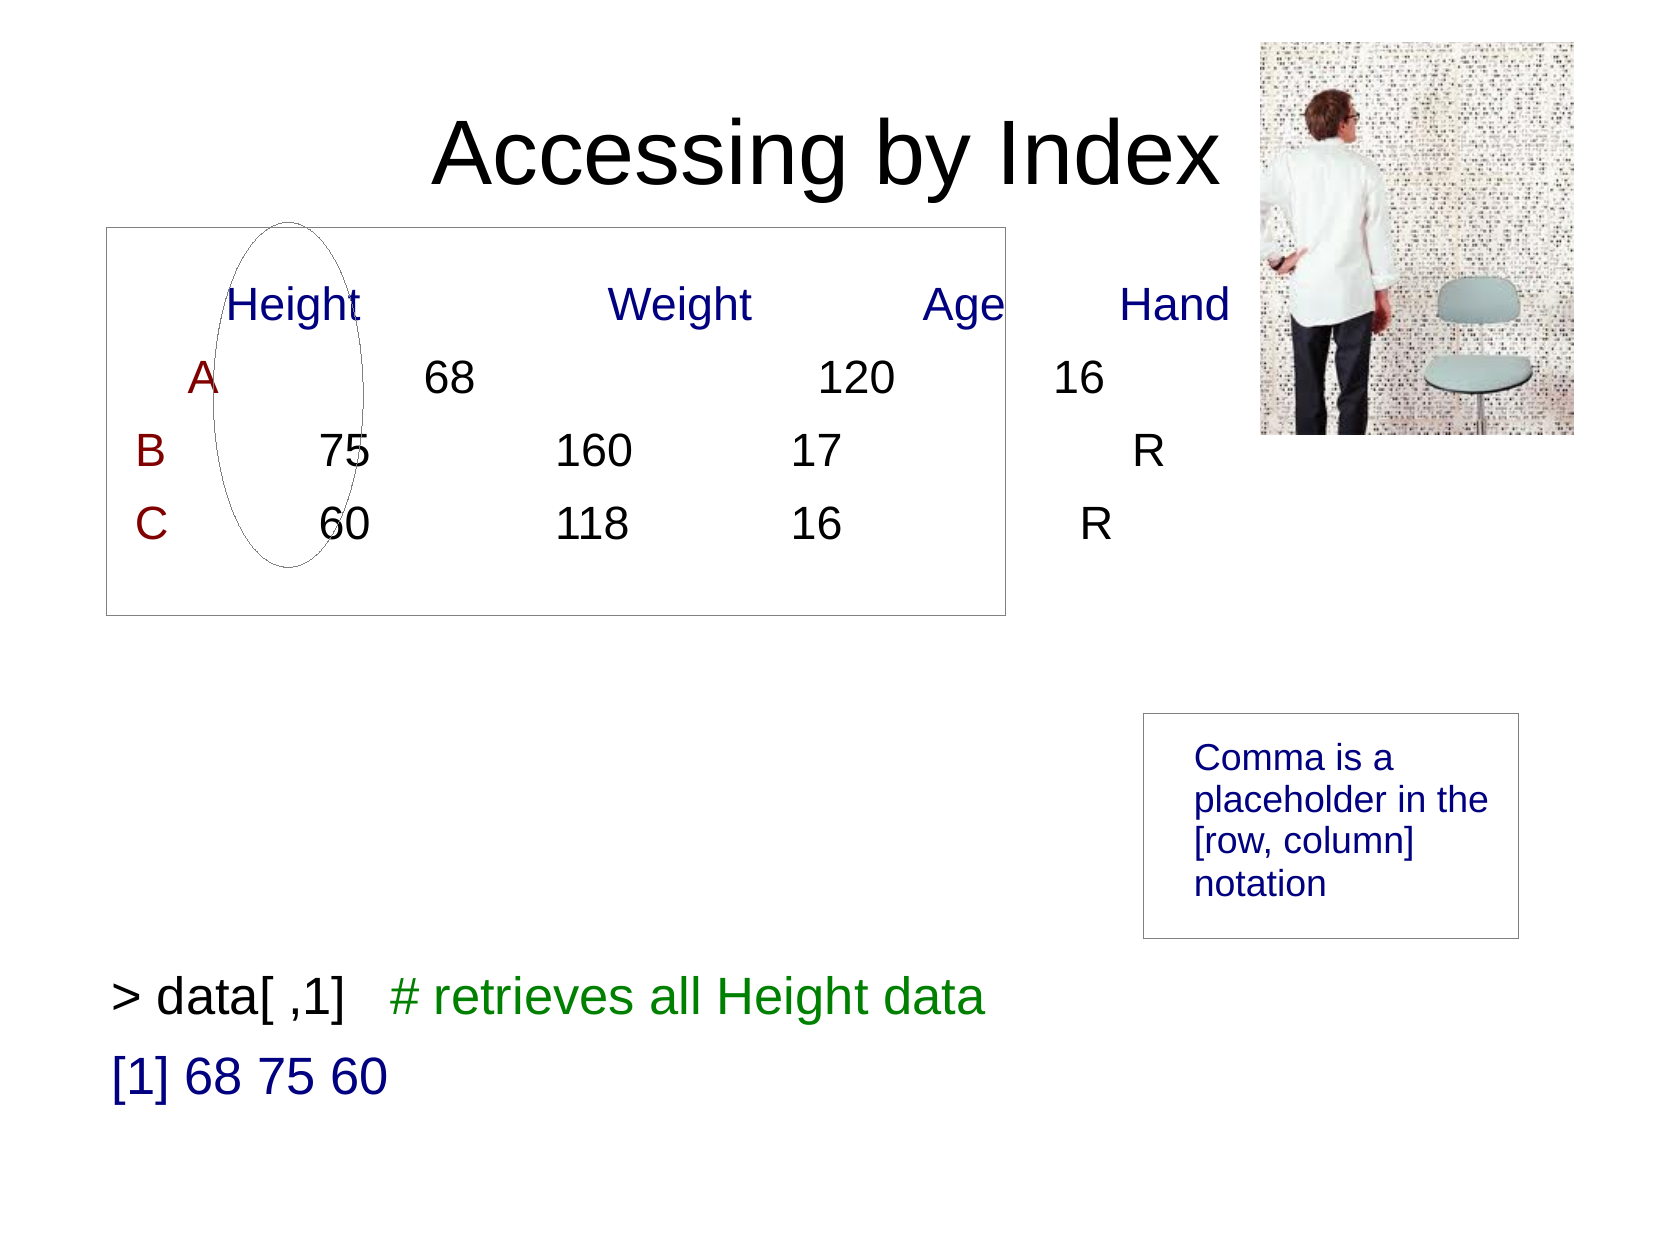

# Accessing by Index
 Height			 		Weight			 	Age		 Hand
 		A			 	 68 			 			 	120	 	 16					 		 L
 	B		 	 75		 	 	160	 	 17				 	 R
 C		 	 60		 	 	118	 	 16			 	 R
 > data[1, ] # retrieves all subject A data
 Height Weight Age Hand
 A 68 120 16 L
 > data[ ,1] # retrieves all Height data
 [1] 68 75 60
Comma is a placeholder in the [row, column] notation